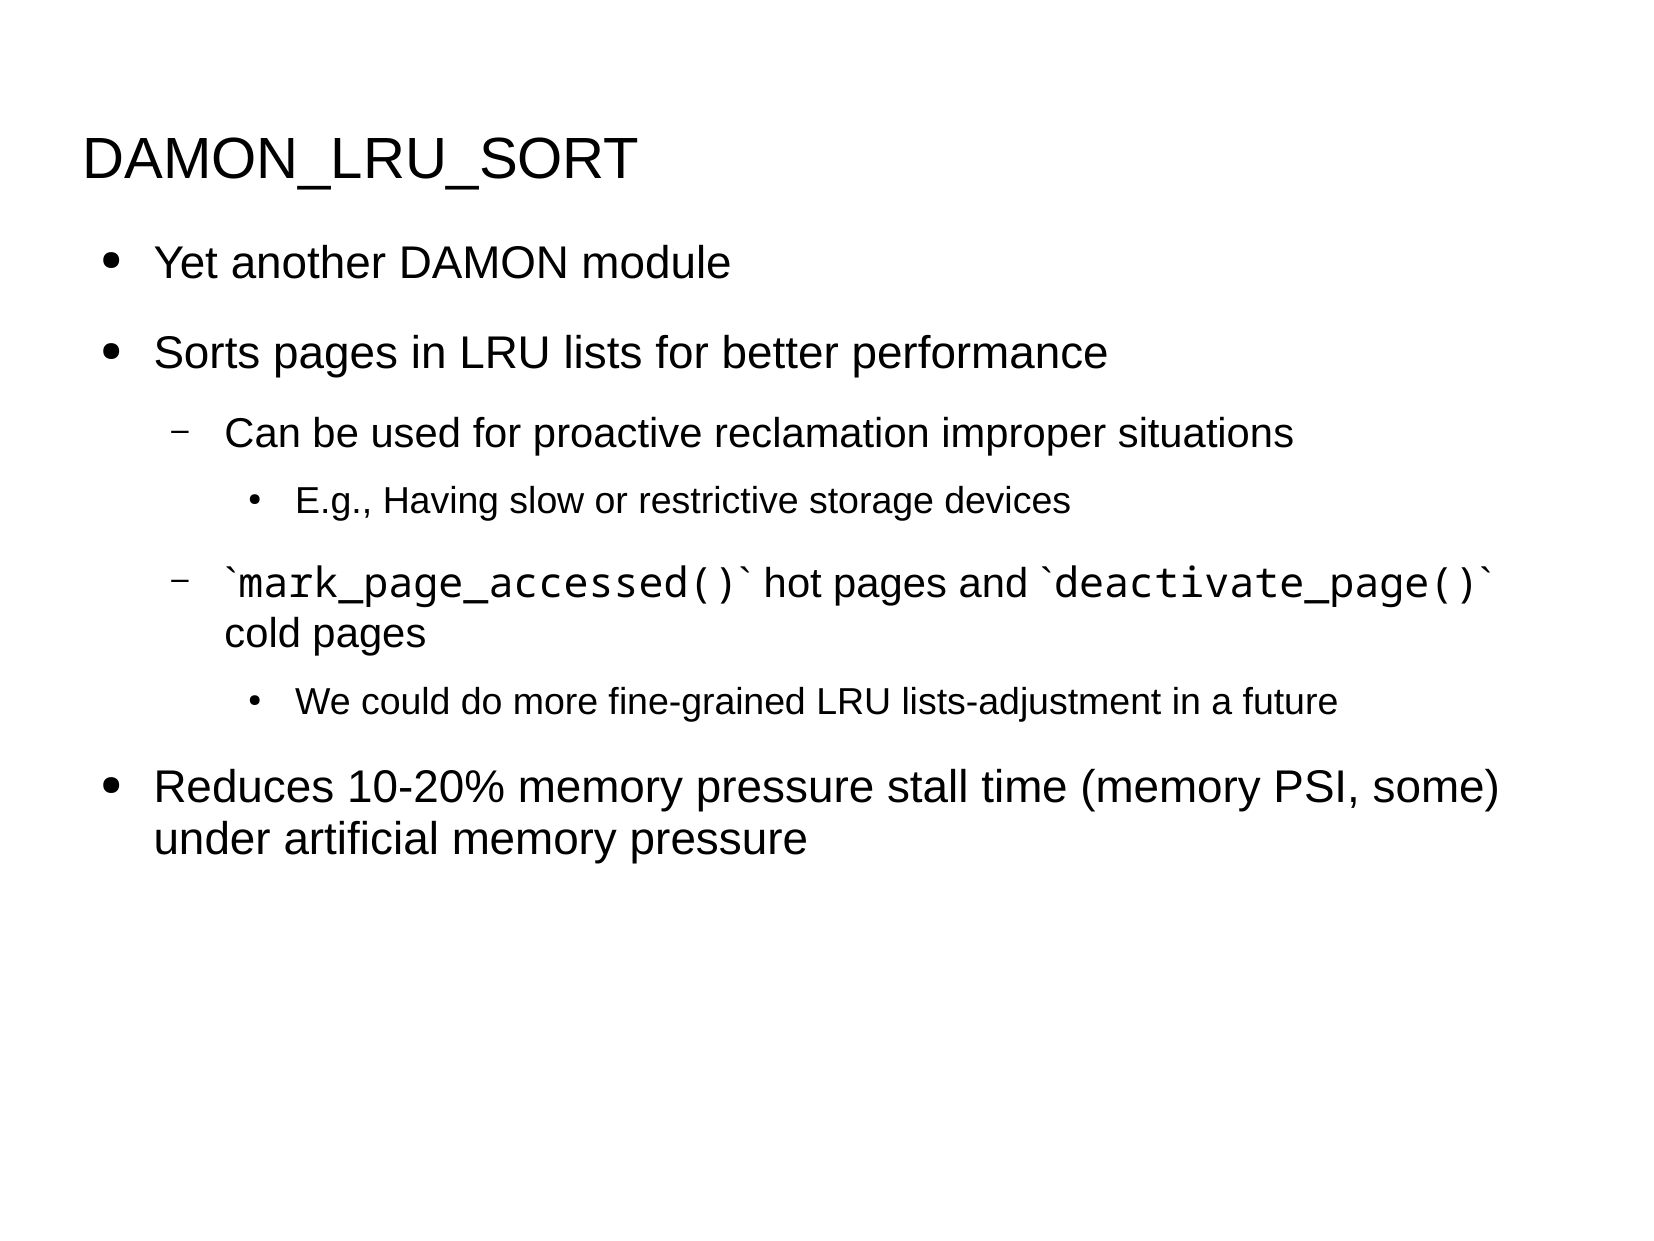

# DAMON_LRU_SORT
Yet another DAMON module
Sorts pages in LRU lists for better performance
Can be used for proactive reclamation improper situations
E.g., Having slow or restrictive storage devices
`mark_page_accessed()` hot pages and `deactivate_page()` cold pages
We could do more fine-grained LRU lists-adjustment in a future
Reduces 10-20% memory pressure stall time (memory PSI, some) under artificial memory pressure